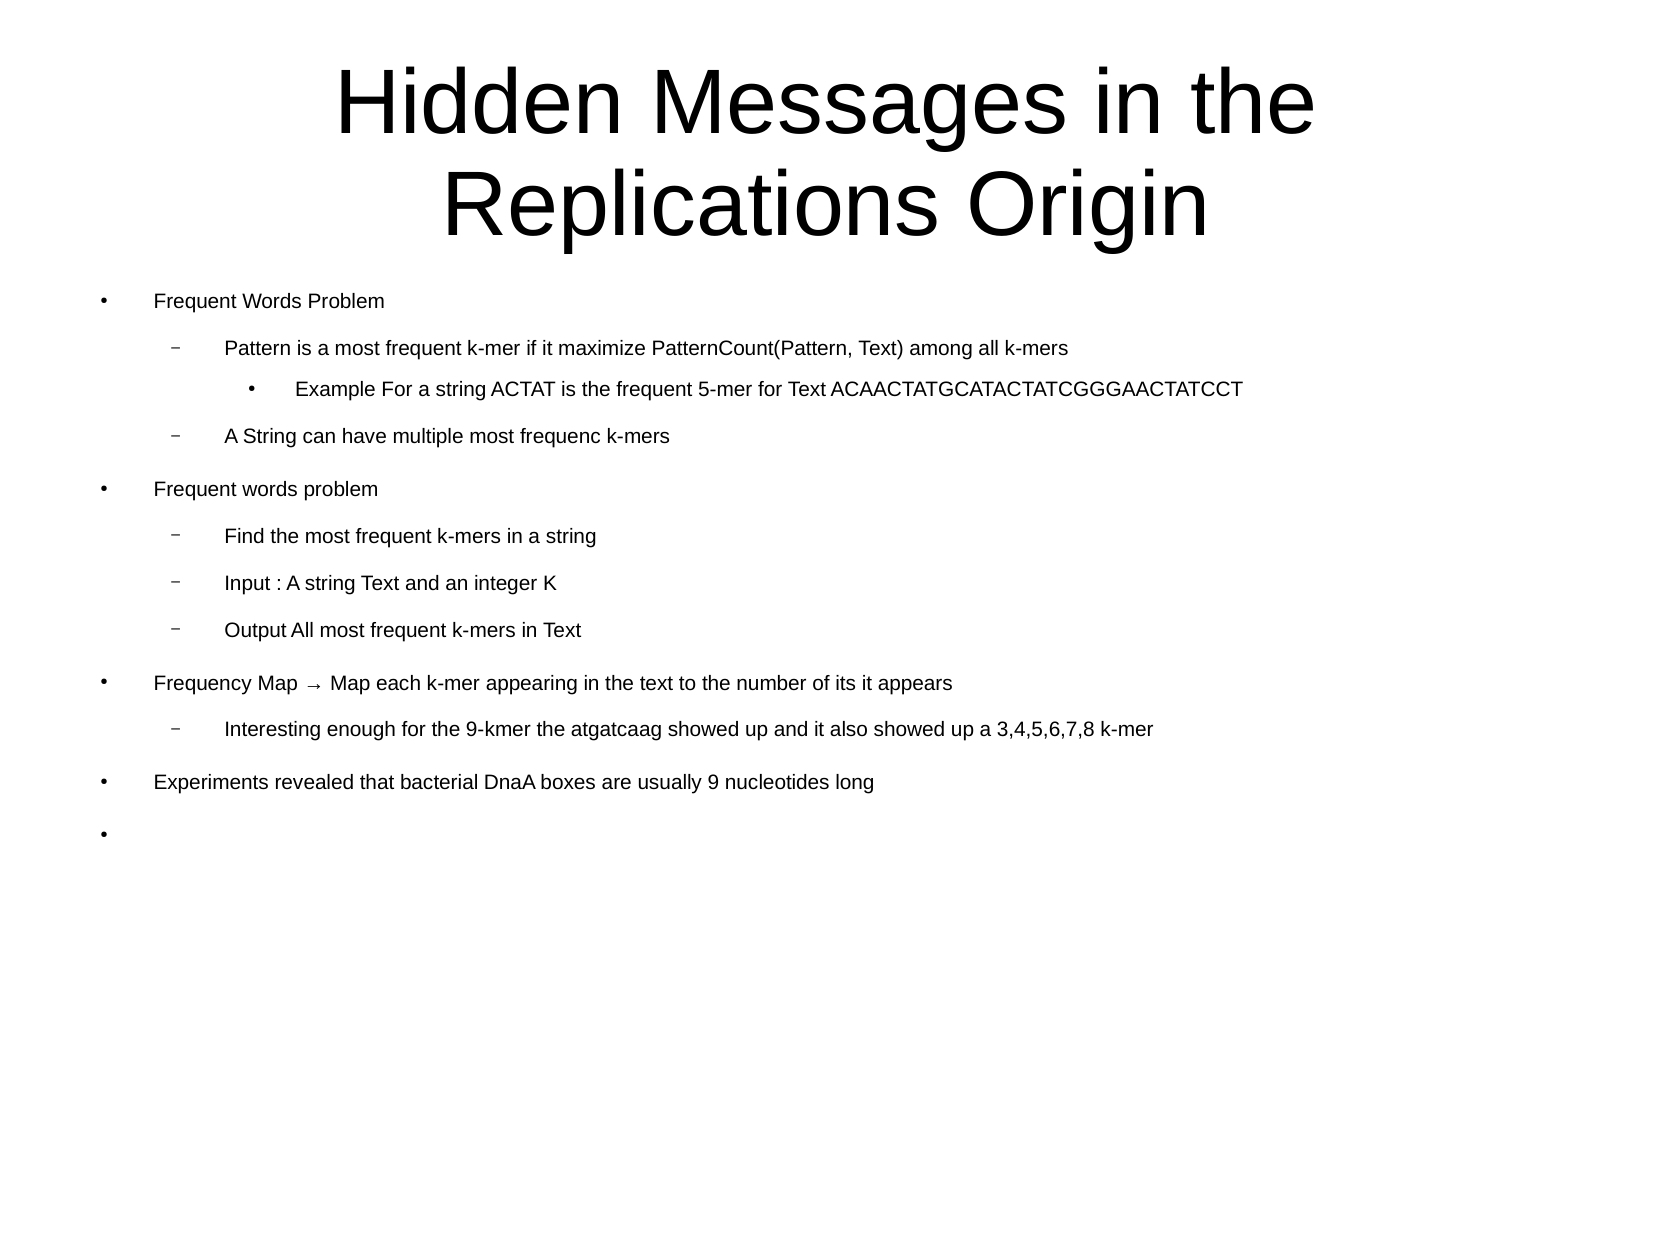

# Hidden Messages in the Replications Origin
Frequent Words Problem
Pattern is a most frequent k-mer if it maximize PatternCount(Pattern, Text) among all k-mers
Example For a string ACTAT is the frequent 5-mer for Text ACAACTATGCATACTATCGGGAACTATCCT
A String can have multiple most frequenc k-mers
Frequent words problem
Find the most frequent k-mers in a string
Input : A string Text and an integer K
Output All most frequent k-mers in Text
Frequency Map → Map each k-mer appearing in the text to the number of its it appears
Interesting enough for the 9-kmer the atgatcaag showed up and it also showed up a 3,4,5,6,7,8 k-mer
Experiments revealed that bacterial DnaA boxes are usually 9 nucleotides long